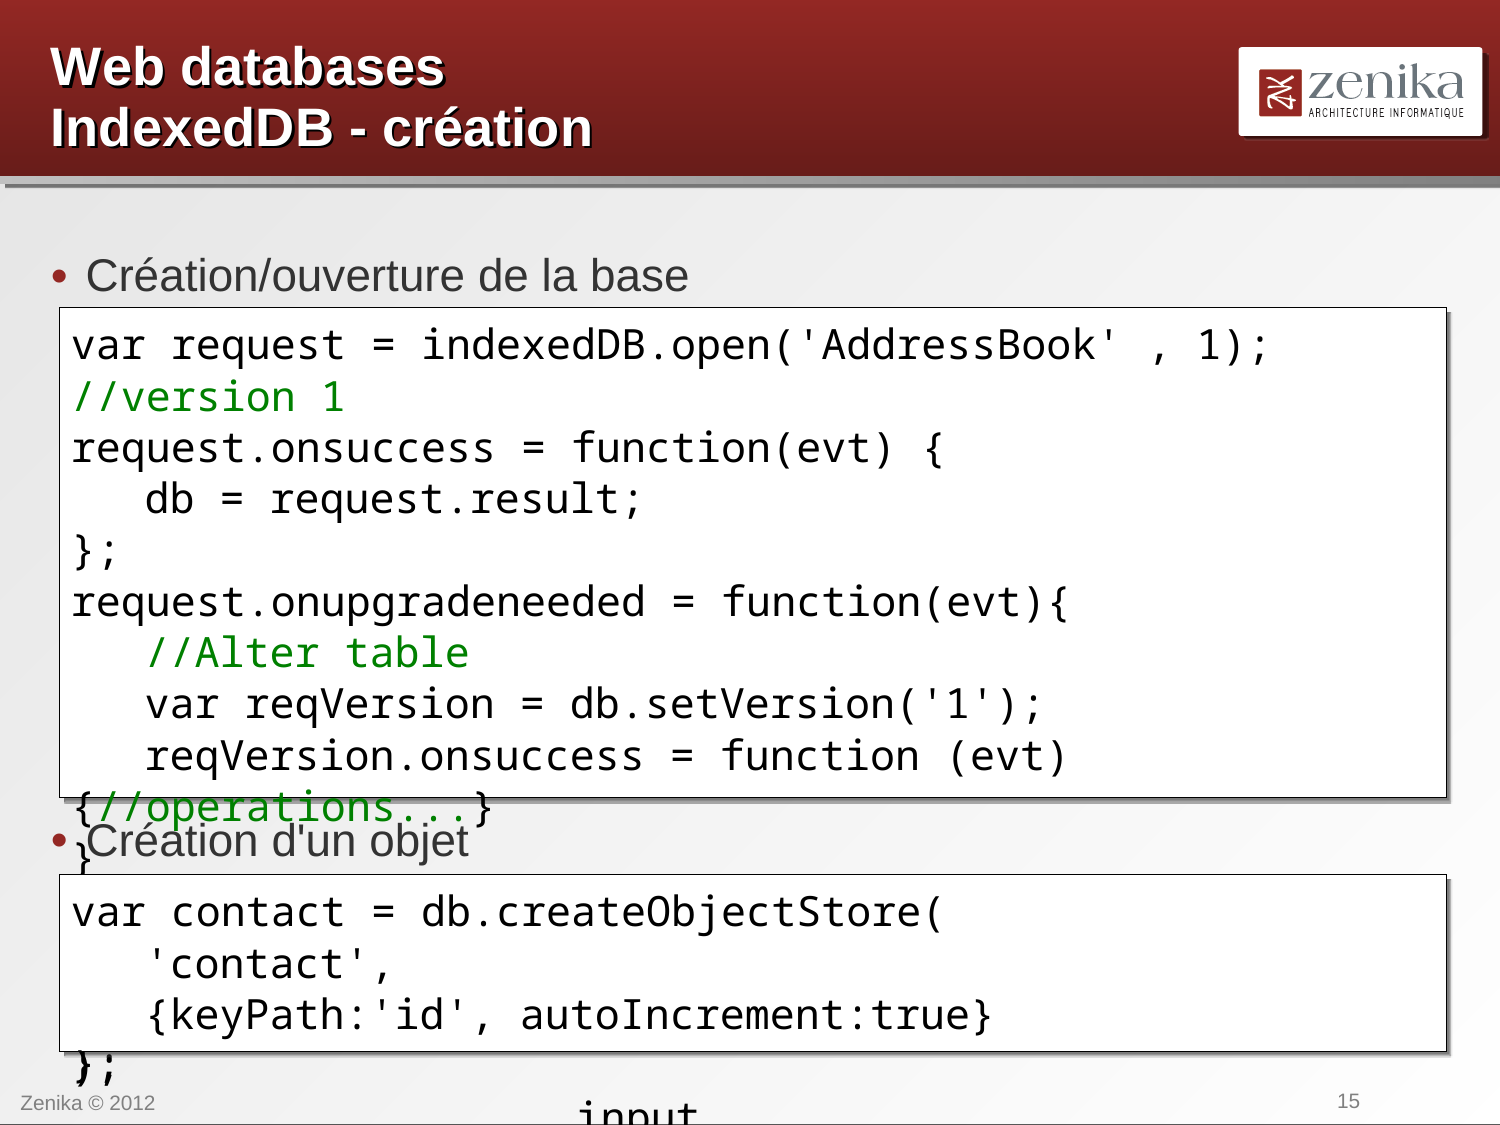

# Web databases IndexedDB - création
Création/ouverture de la base
Création d'un objet
var request = indexedDB.open('AddressBook' , 1); //version 1
request.onsuccess = function(evt) {
	db = request.result;
};
request.onupgradeneeded = function(evt){
	//Alter table
	var reqVersion = db.setVersion('1');
	reqVersion.onsuccess = function (evt) {//operations...}
}
request.onerror = function(evt) {
	console.log("Database error code: " + evt.target.errorCode);
};
var contact = db.createObjectStore(
	'contact',
	{keyPath:'id', autoIncrement:true}
);